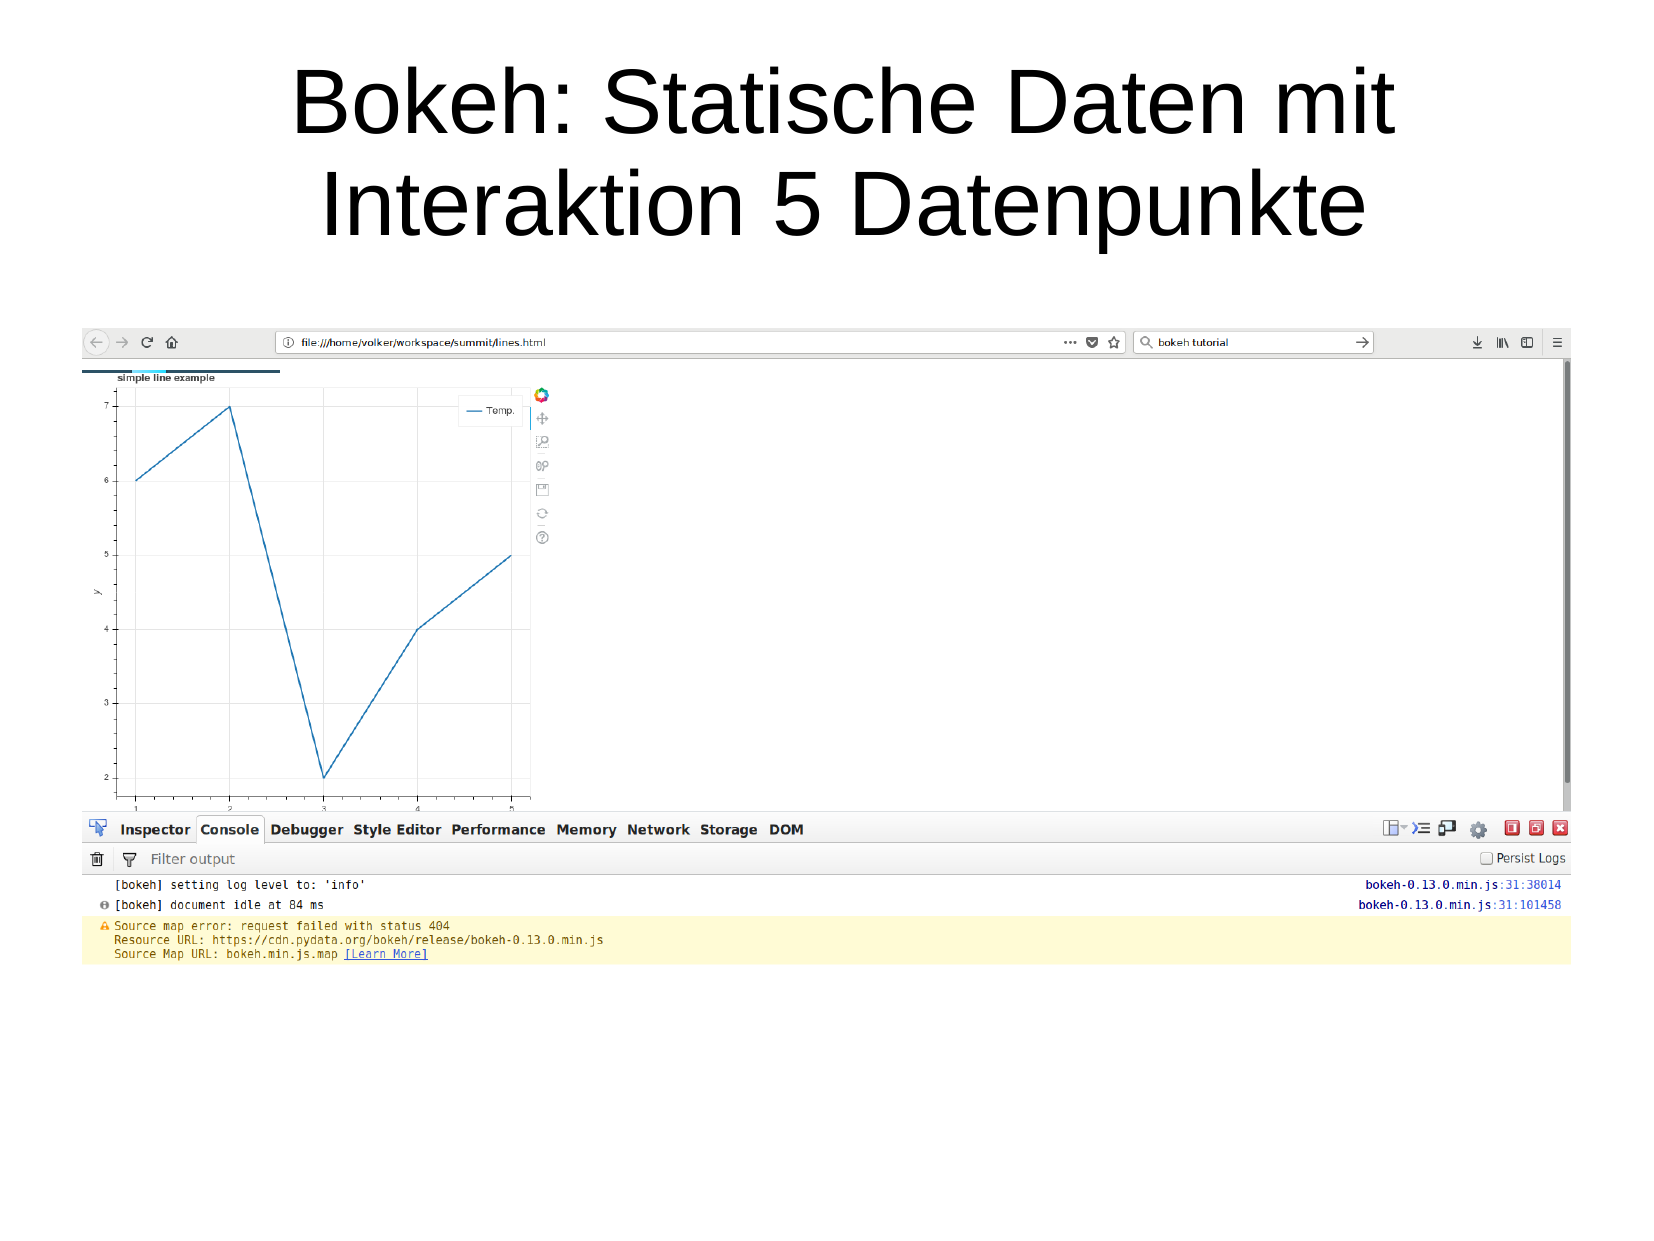

# Bokeh: Statische Daten mit Interaktion 5 Datenpunkte